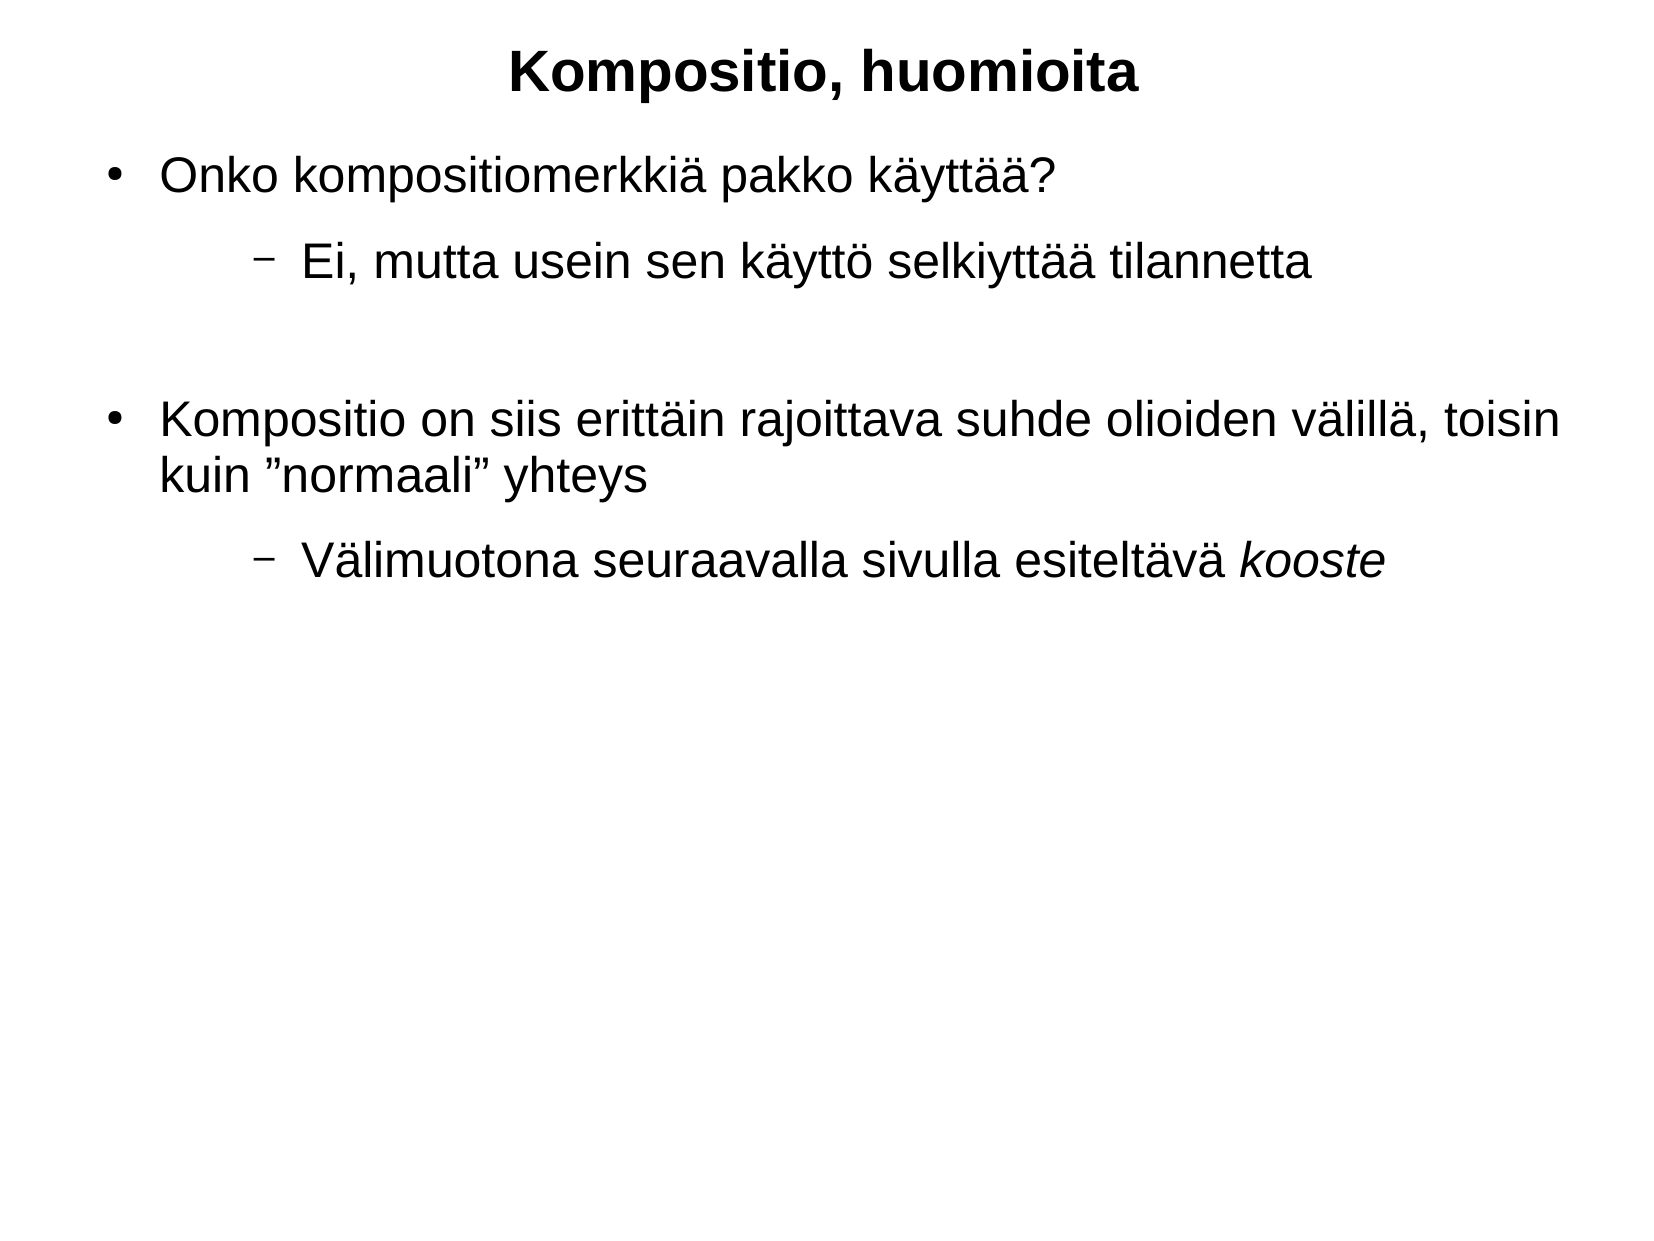

# Kompositio, huomioita
Onko kompositiomerkkiä pakko käyttää?
Ei, mutta usein sen käyttö selkiyttää tilannetta
Kompositio on siis erittäin rajoittava suhde olioiden välillä, toisin kuin ”normaali” yhteys
Välimuotona seuraavalla sivulla esiteltävä kooste